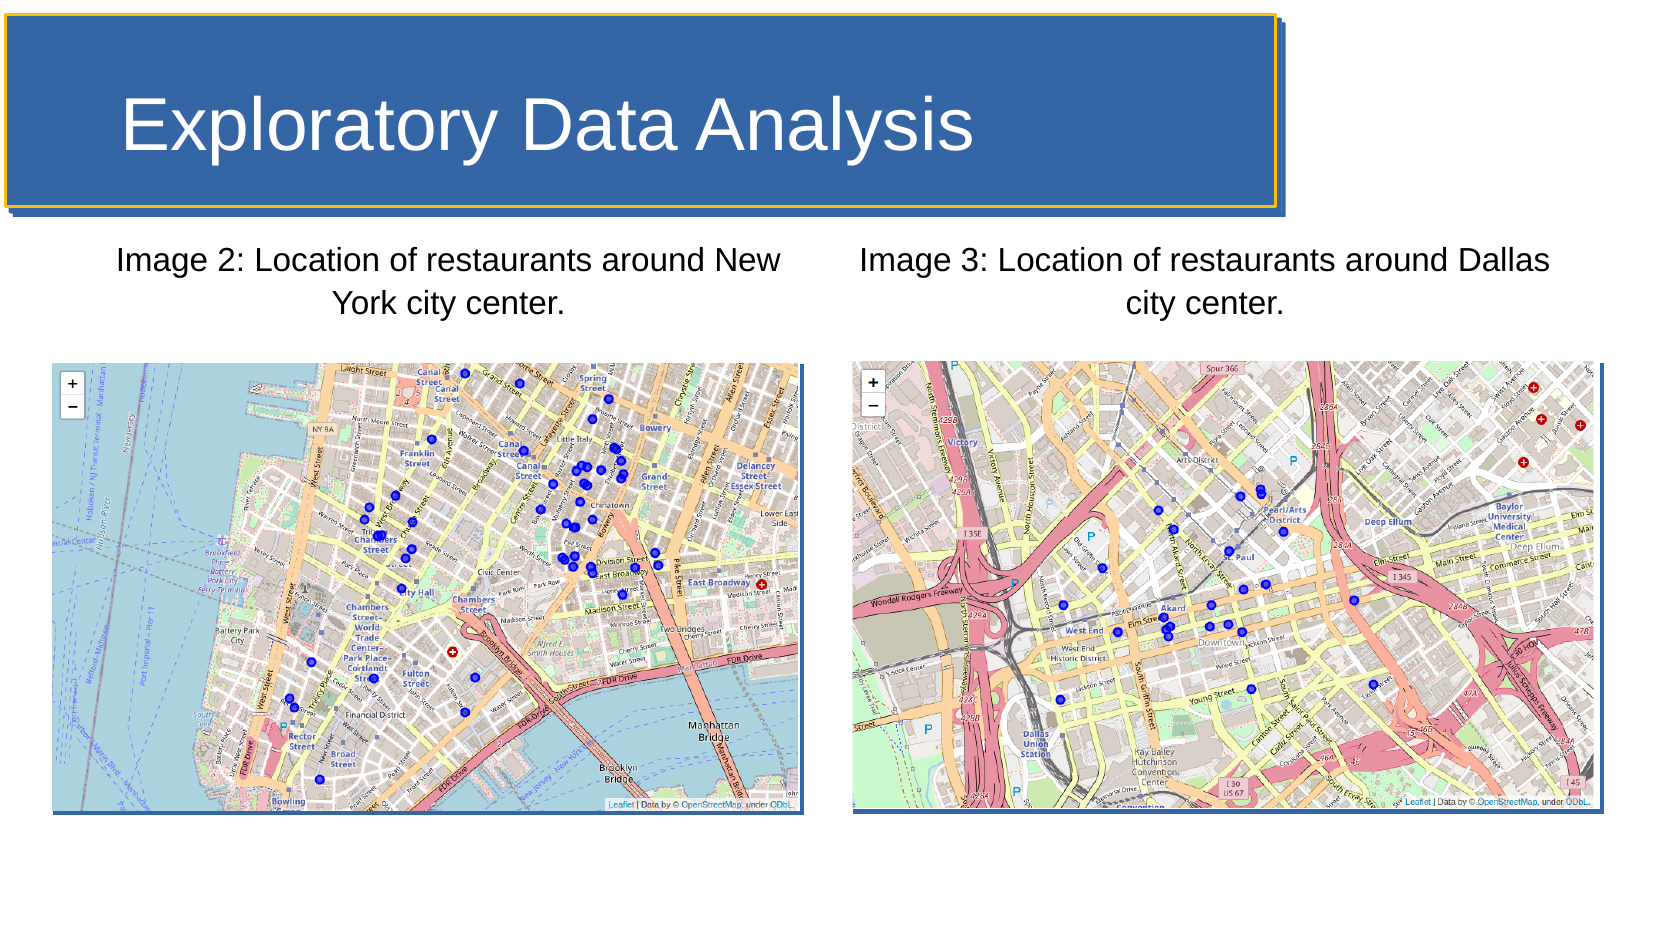

# Exploratory Data Analysis
Image 2: Location of restaurants around New York city center.
Image 3: Location of restaurants around Dallas city center.